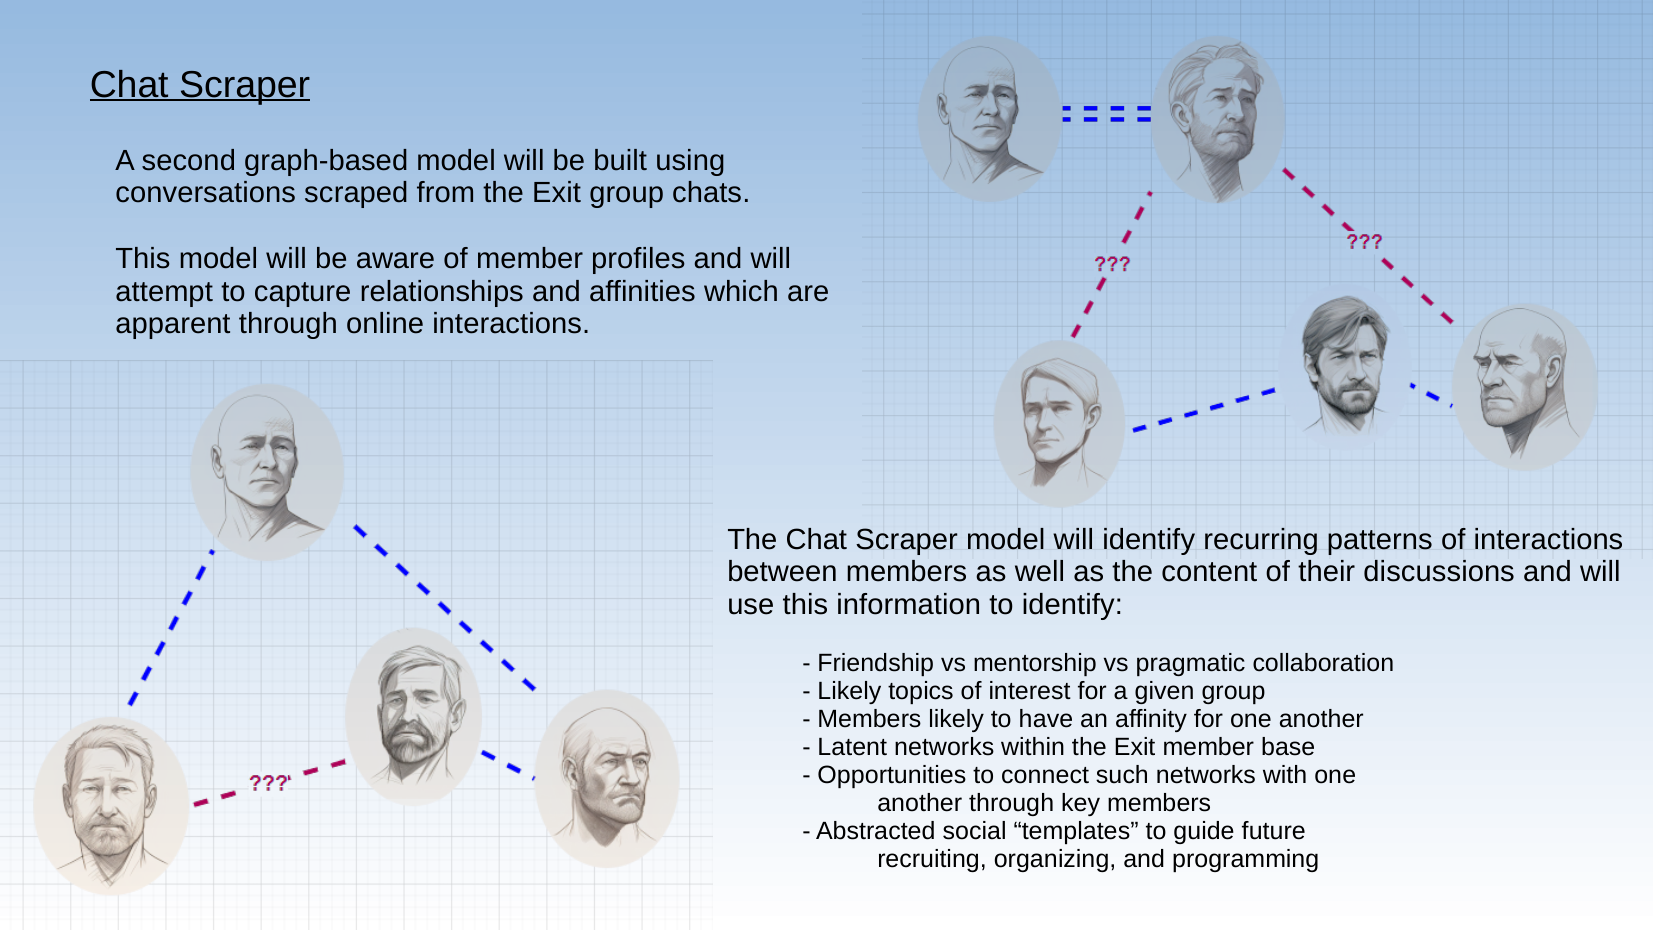

Chat Scraper
A second graph-based model will be built using conversations scraped from the Exit group chats.
This model will be aware of member profiles and will attempt to capture relationships and affinities which are apparent through online interactions.
The Chat Scraper model will identify recurring patterns of interactions between members as well as the content of their discussions and will use this information to identify:
	- Friendship vs mentorship vs pragmatic collaboration
	- Likely topics of interest for a given group
	- Members likely to have an affinity for one another
	- Latent networks within the Exit member base
	- Opportunities to connect such networks with one
		another through key members
	- Abstracted social “templates” to guide future
		recruiting, organizing, and programming